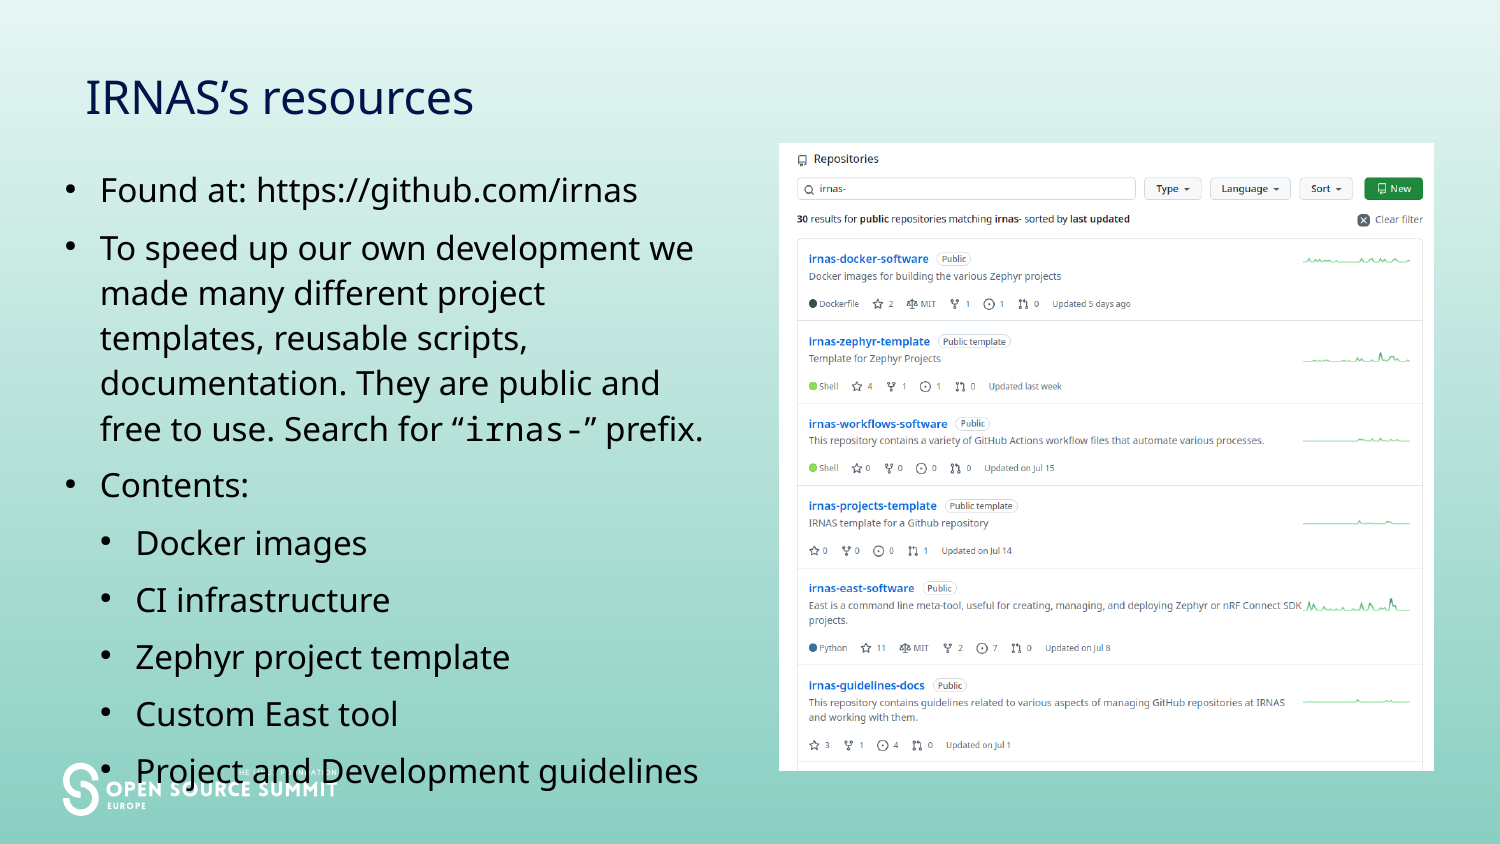

# IRNAS’s resources
Found at: https://github.com/irnas
To speed up our own development we made many different project templates, reusable scripts, documentation. They are public and free to use. Search for “irnas-” prefix.
Contents:
Docker images
CI infrastructure
Zephyr project template
Custom East tool
Project and Development guidelines